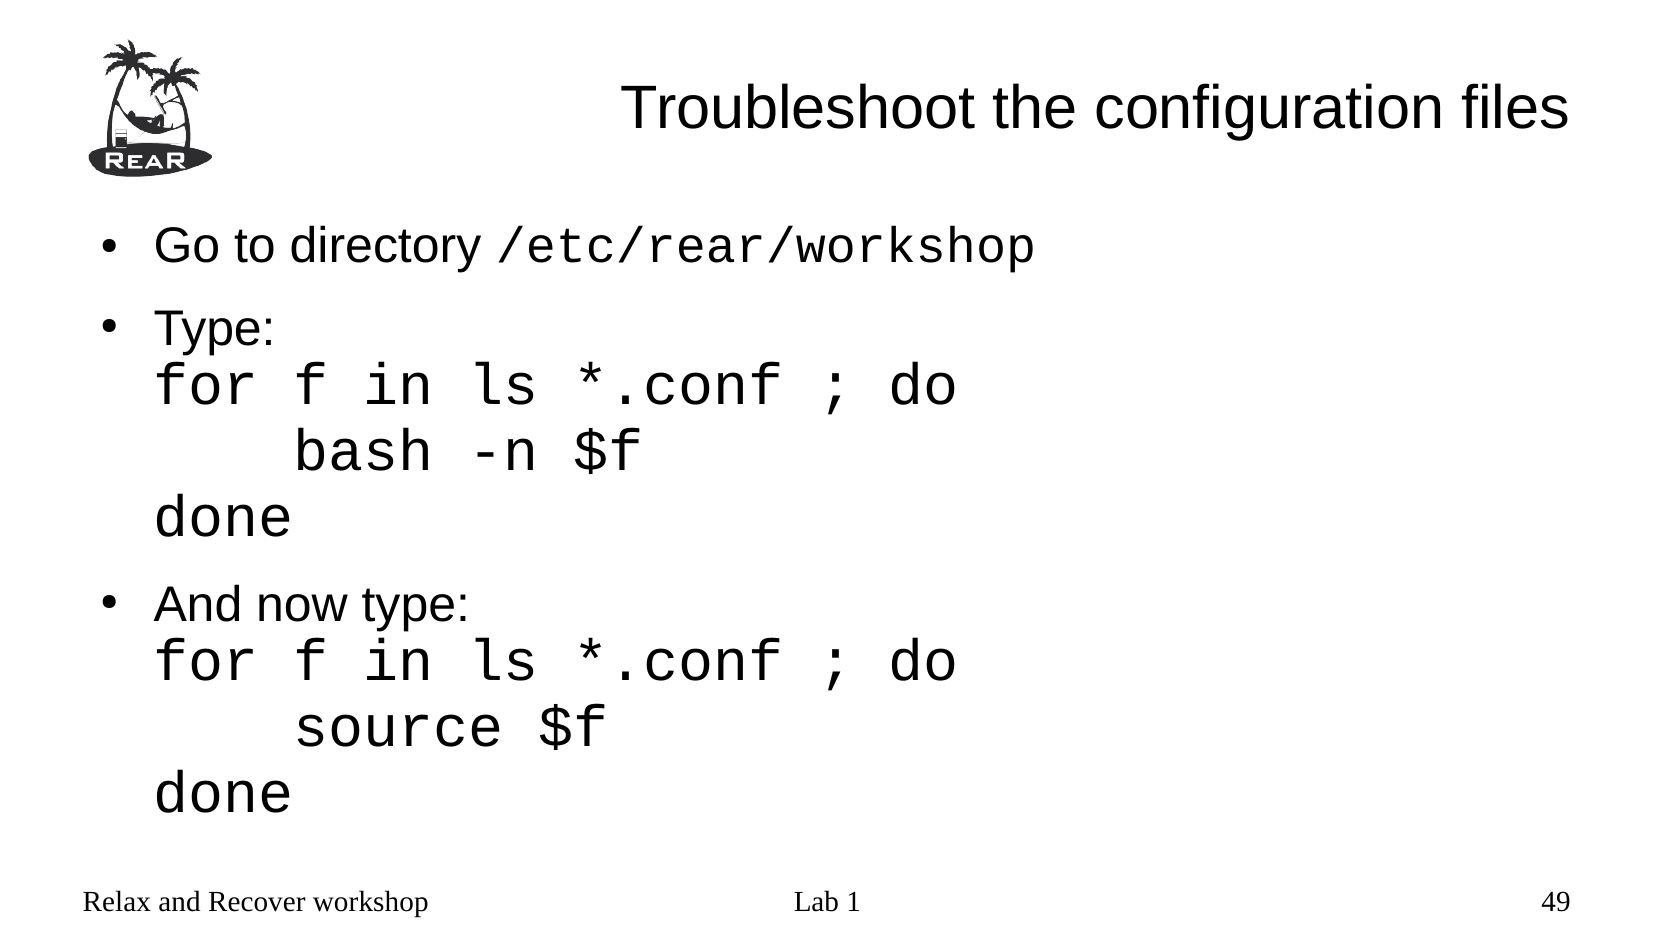

# Troubleshoot the configuration files
Go to directory /etc/rear/workshop
Type:
for f in ls *.conf ; do
 bash -n $f
done
And now type:
for f in ls *.conf ; do
 source $f
done
Relax and Recover workshop
Lab 1
49